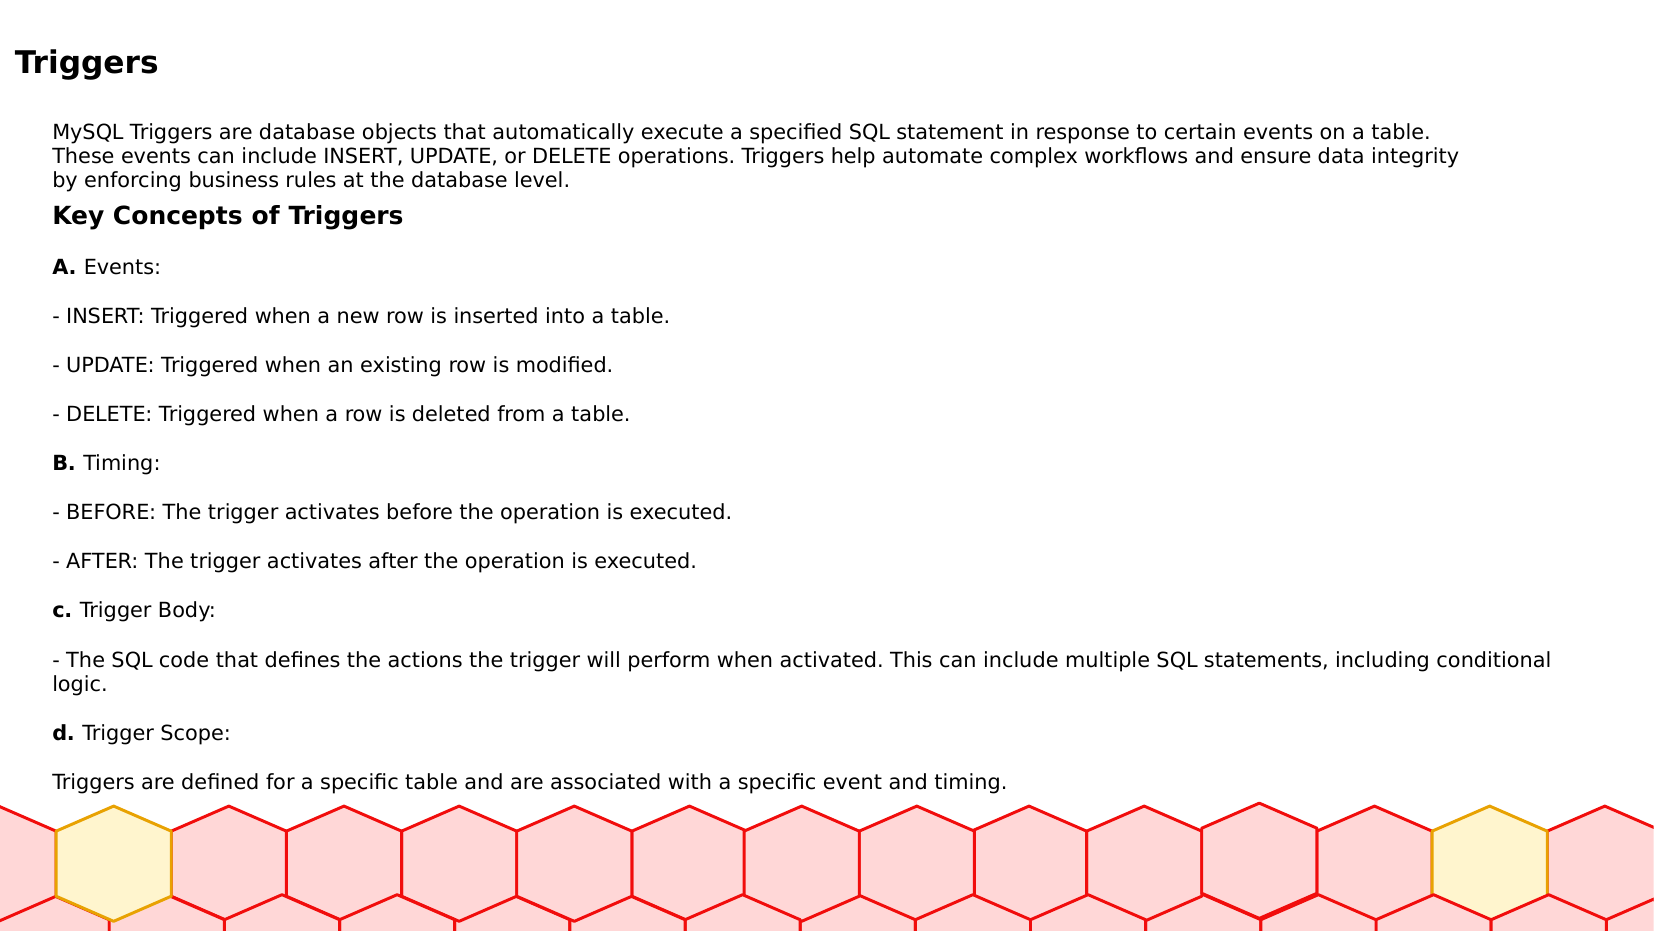

Triggers
MySQL Triggers are database objects that automatically execute a specified SQL statement in response to certain events on a table. These events can include INSERT, UPDATE, or DELETE operations. Triggers help automate complex workflows and ensure data integrity by enforcing business rules at the database level.
Key Concepts of Triggers
A. Events:
- INSERT: Triggered when a new row is inserted into a table.
- UPDATE: Triggered when an existing row is modified.
- DELETE: Triggered when a row is deleted from a table.
B. Timing:
- BEFORE: The trigger activates before the operation is executed.
- AFTER: The trigger activates after the operation is executed.
c. Trigger Body:
- The SQL code that defines the actions the trigger will perform when activated. This can include multiple SQL statements, including conditional logic.
d. Trigger Scope:
Triggers are defined for a specific table and are associated with a specific event and timing.